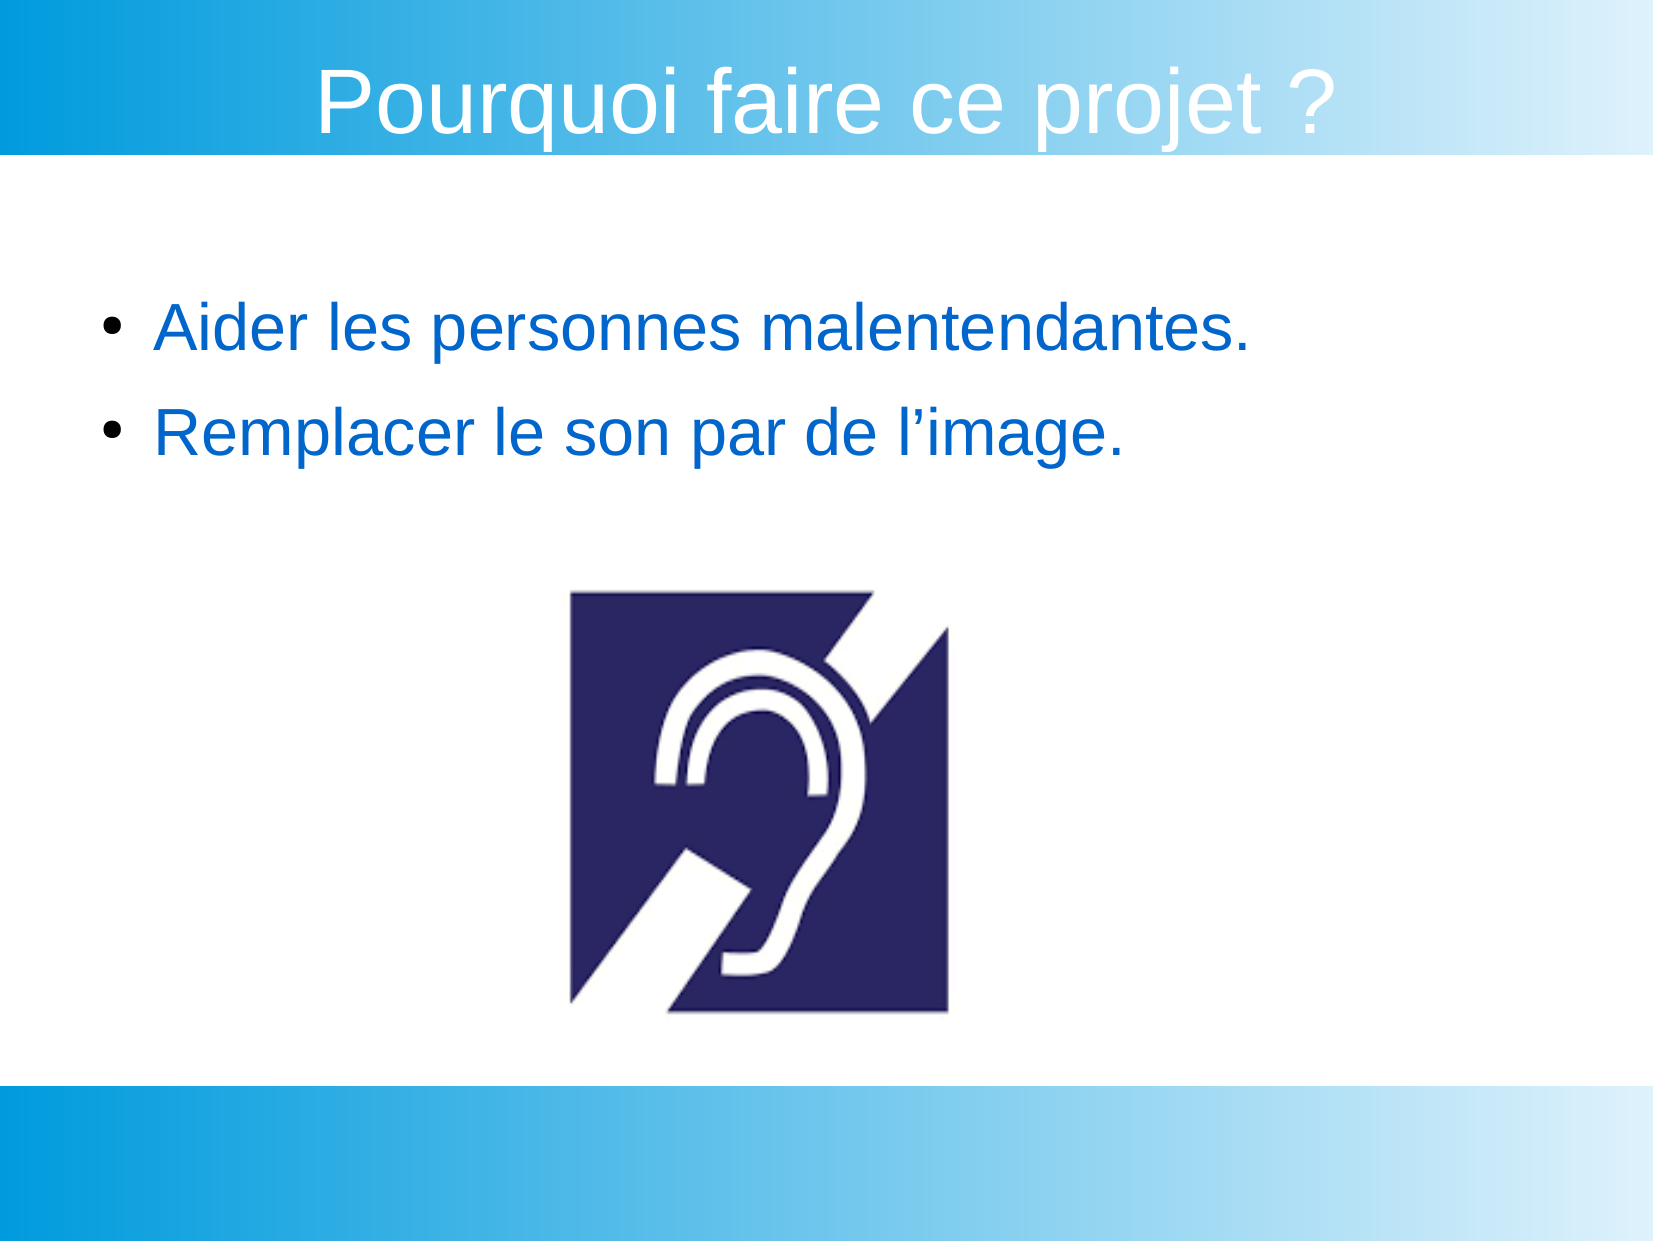

# Pourquoi faire ce projet ?
Aider les personnes malentendantes.
Remplacer le son par de l’image.